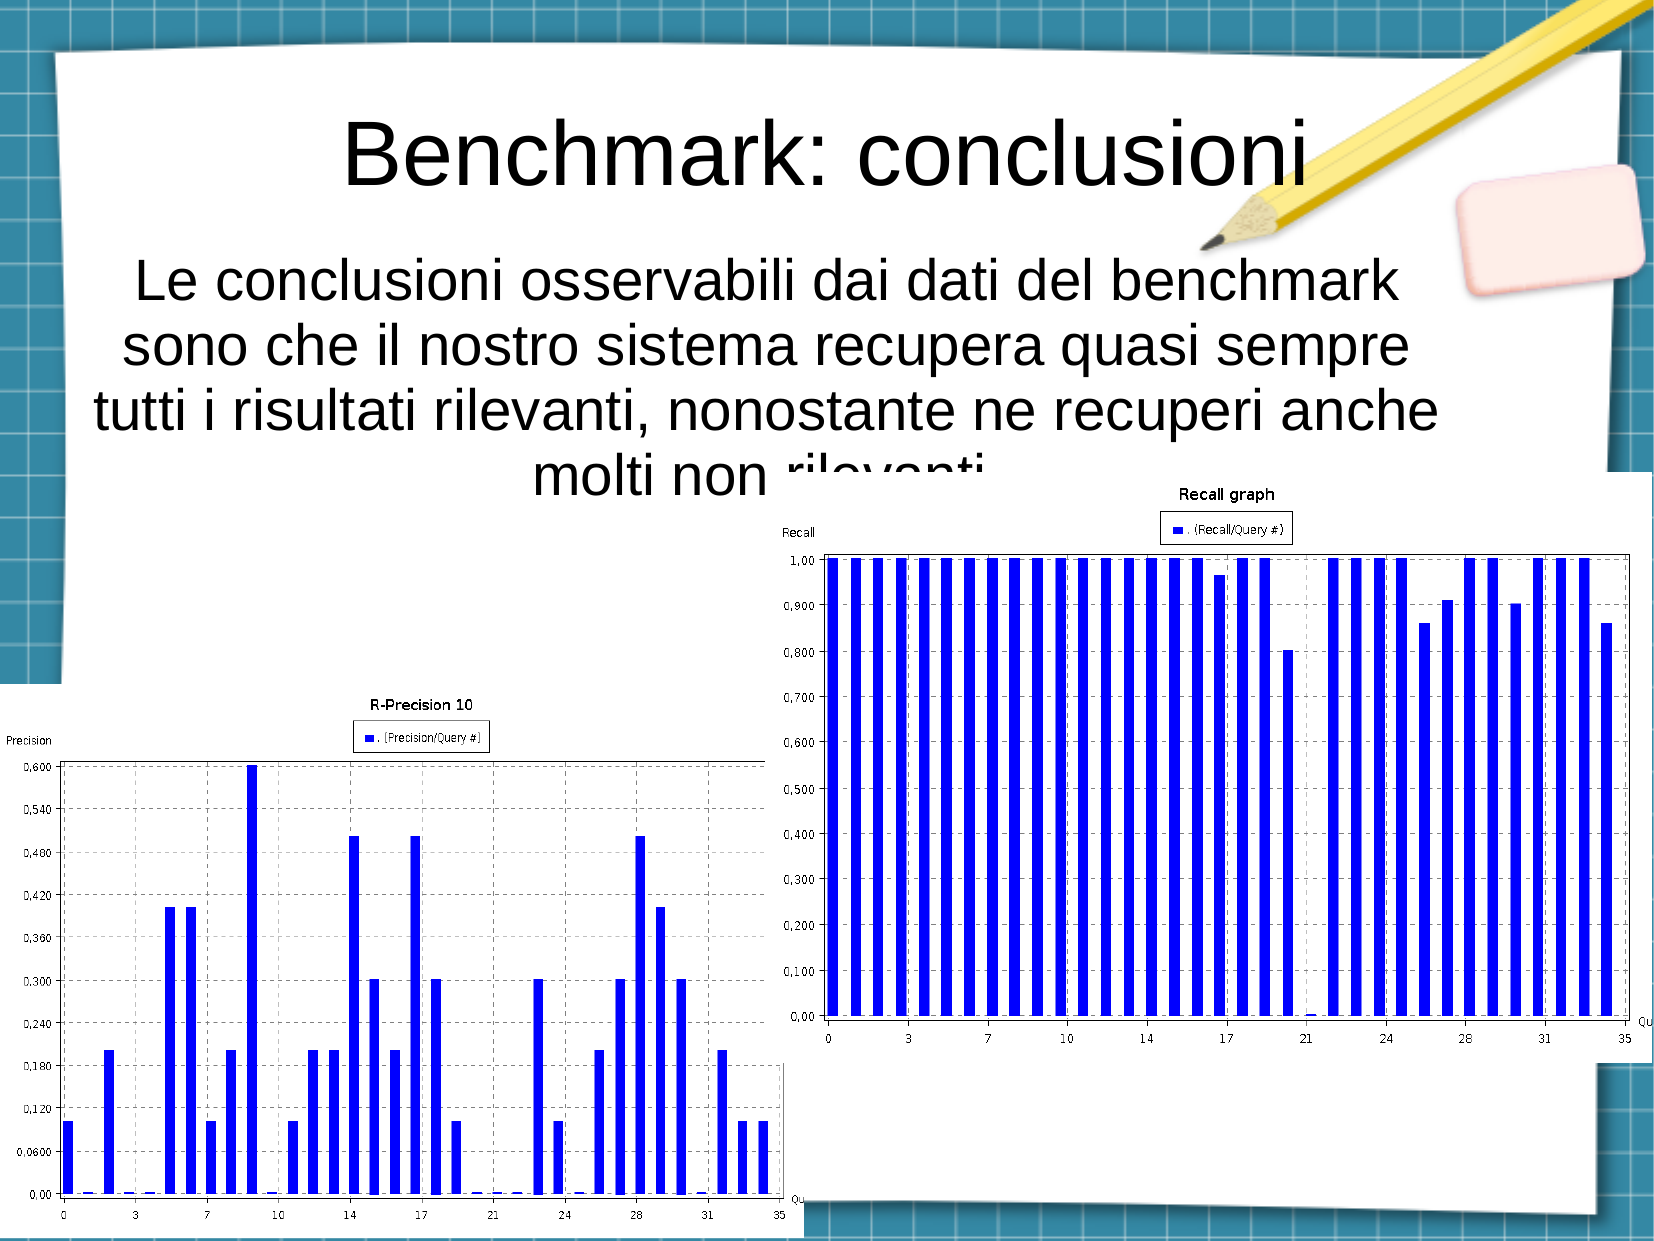

# Benchmark: conclusioni
Le conclusioni osservabili dai dati del benchmark sono che il nostro sistema recupera quasi sempre tutti i risultati rilevanti, nonostante ne recuperi anche molti non rilevanti.